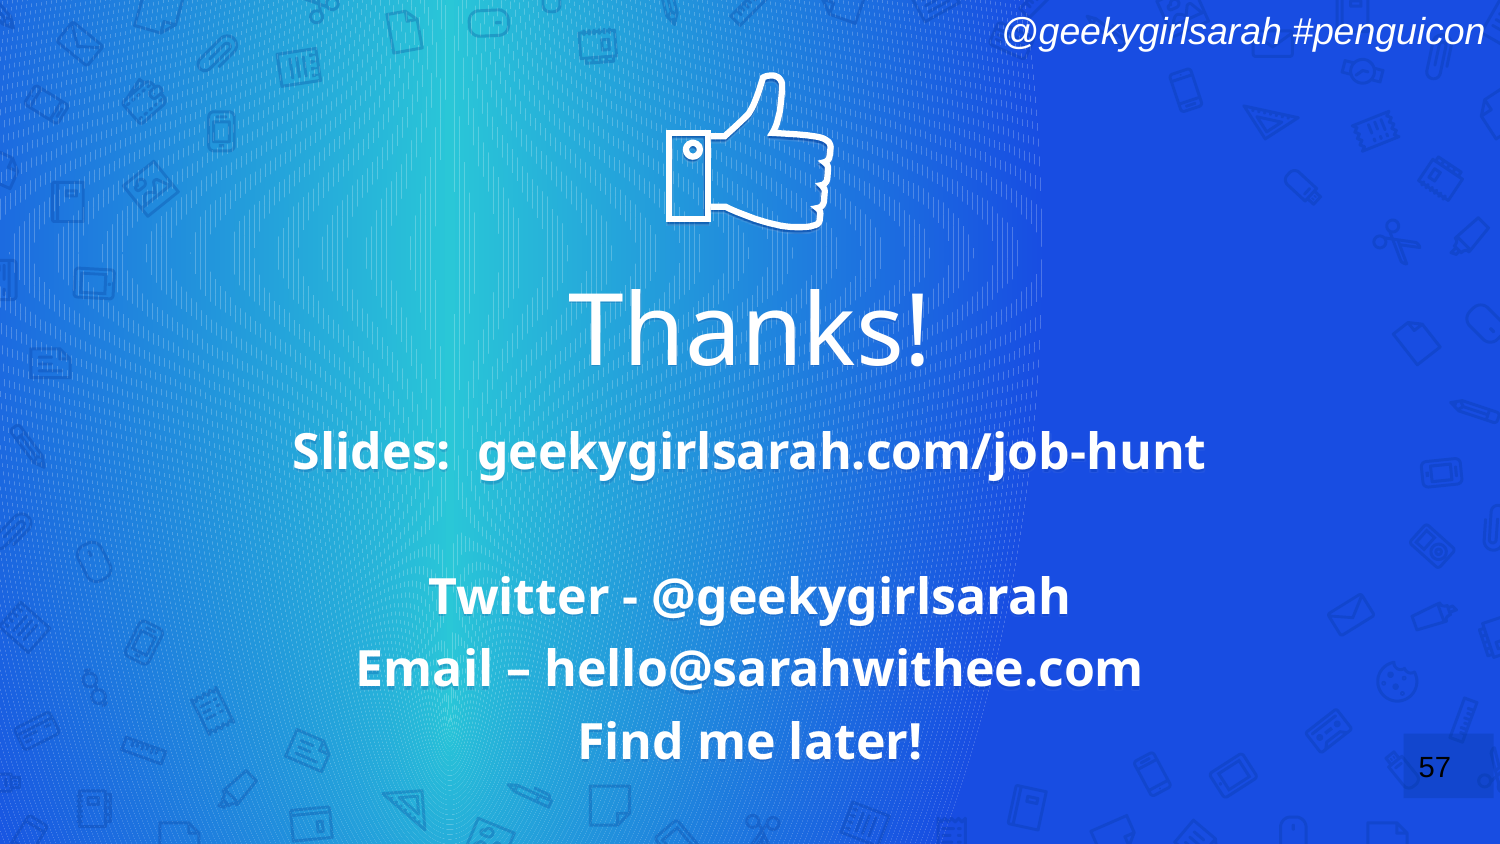

# Thanks!
Slides: geekygirlsarah.com/job-hunt
Twitter - @geekygirlsarah
Email – hello@sarahwithee.com
Find me later!